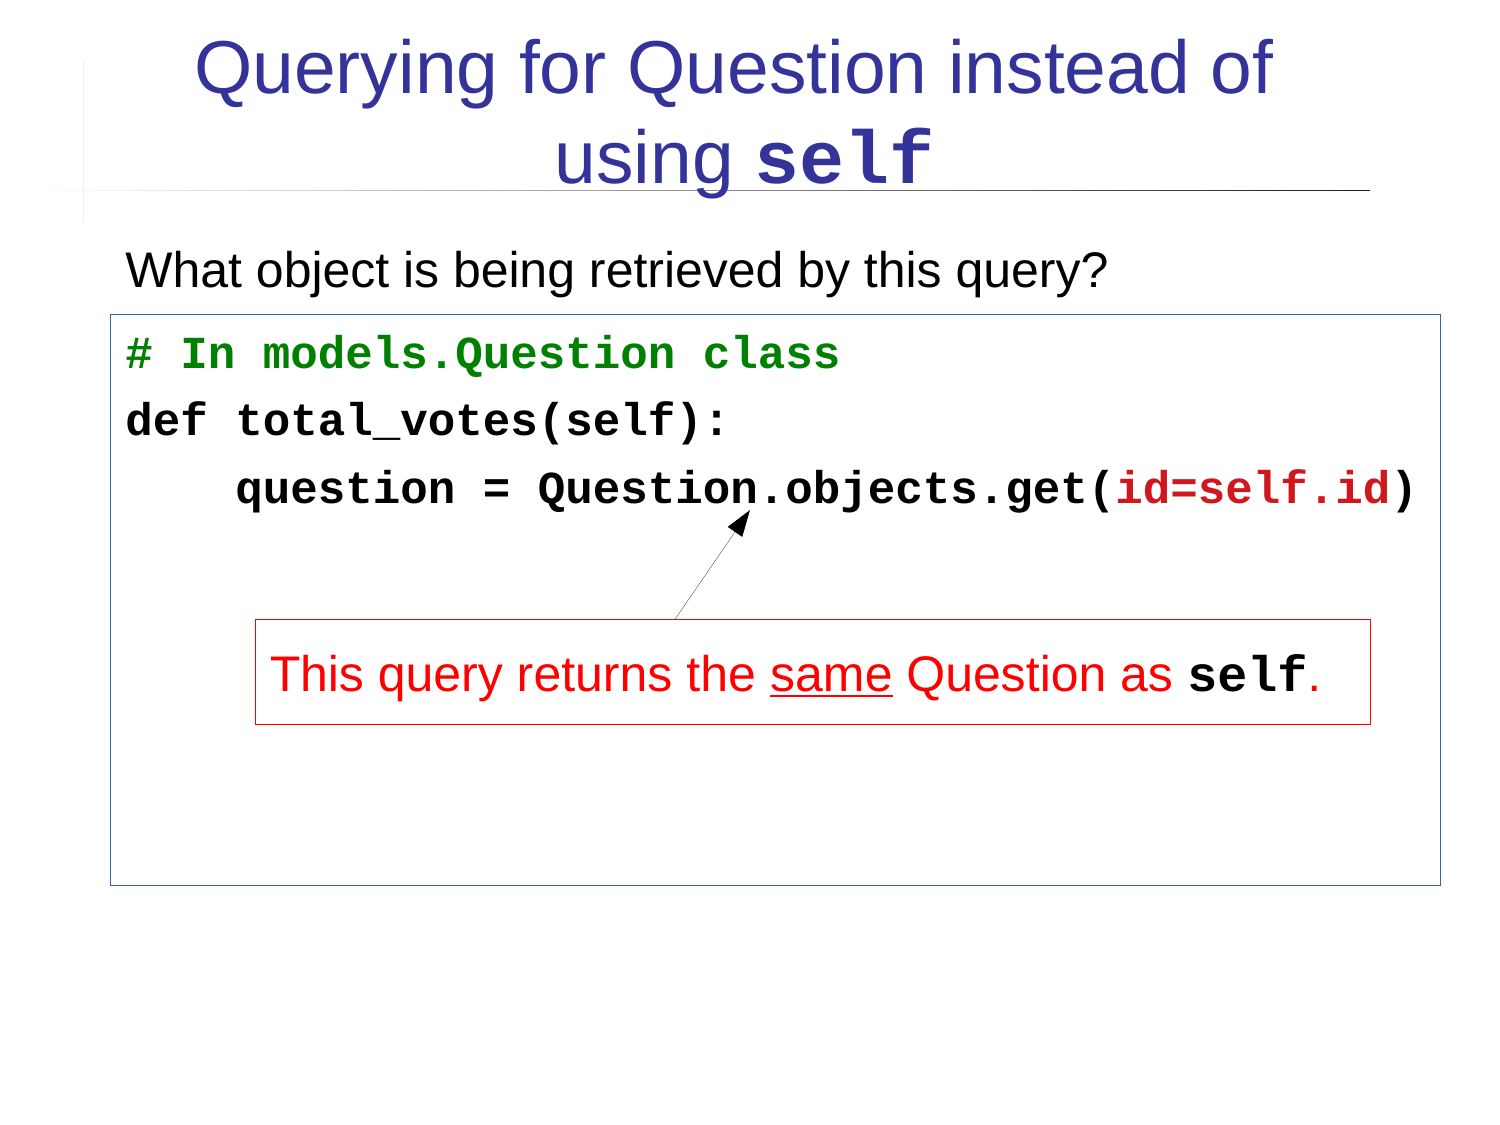

# Querying for Question instead of using self
What object is being retrieved by this query?
# In models.Question class
def total_votes(self):
 question = Question.objects.get(id=self.id)
This query returns the same Question as self.